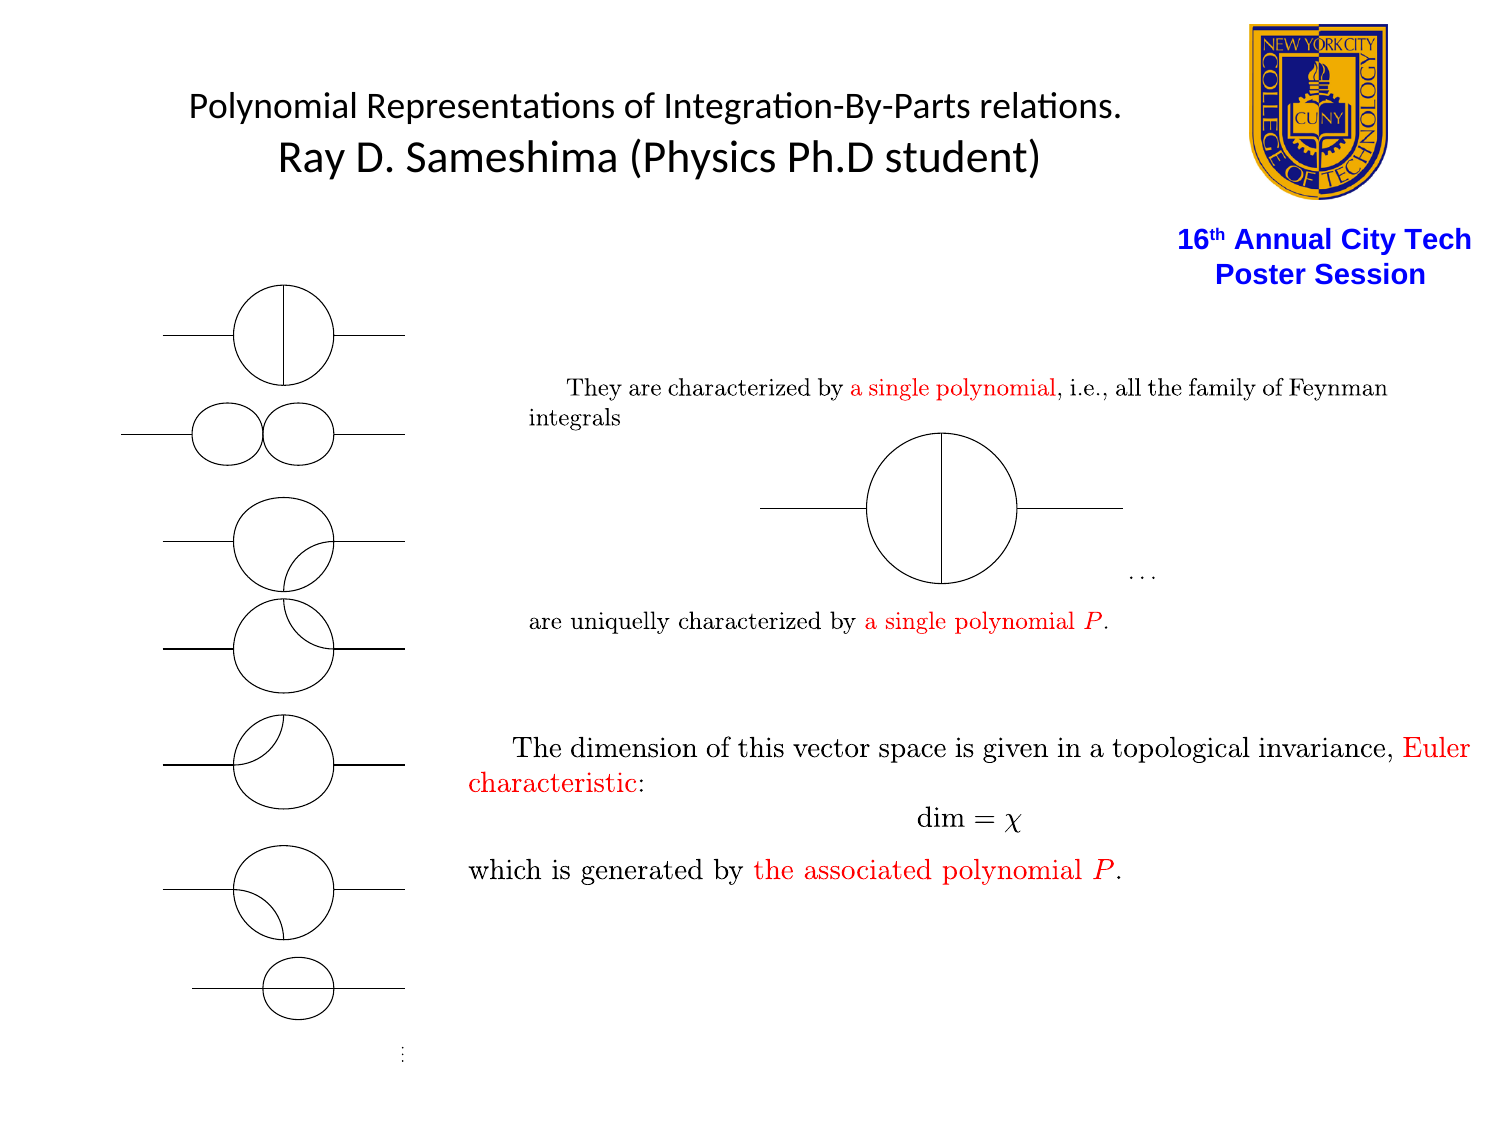

# Polynomial Representations of Integration-By-Parts relations. Ray D. Sameshima (Physics Ph.D student)
16th Annual City Tech Poster Session